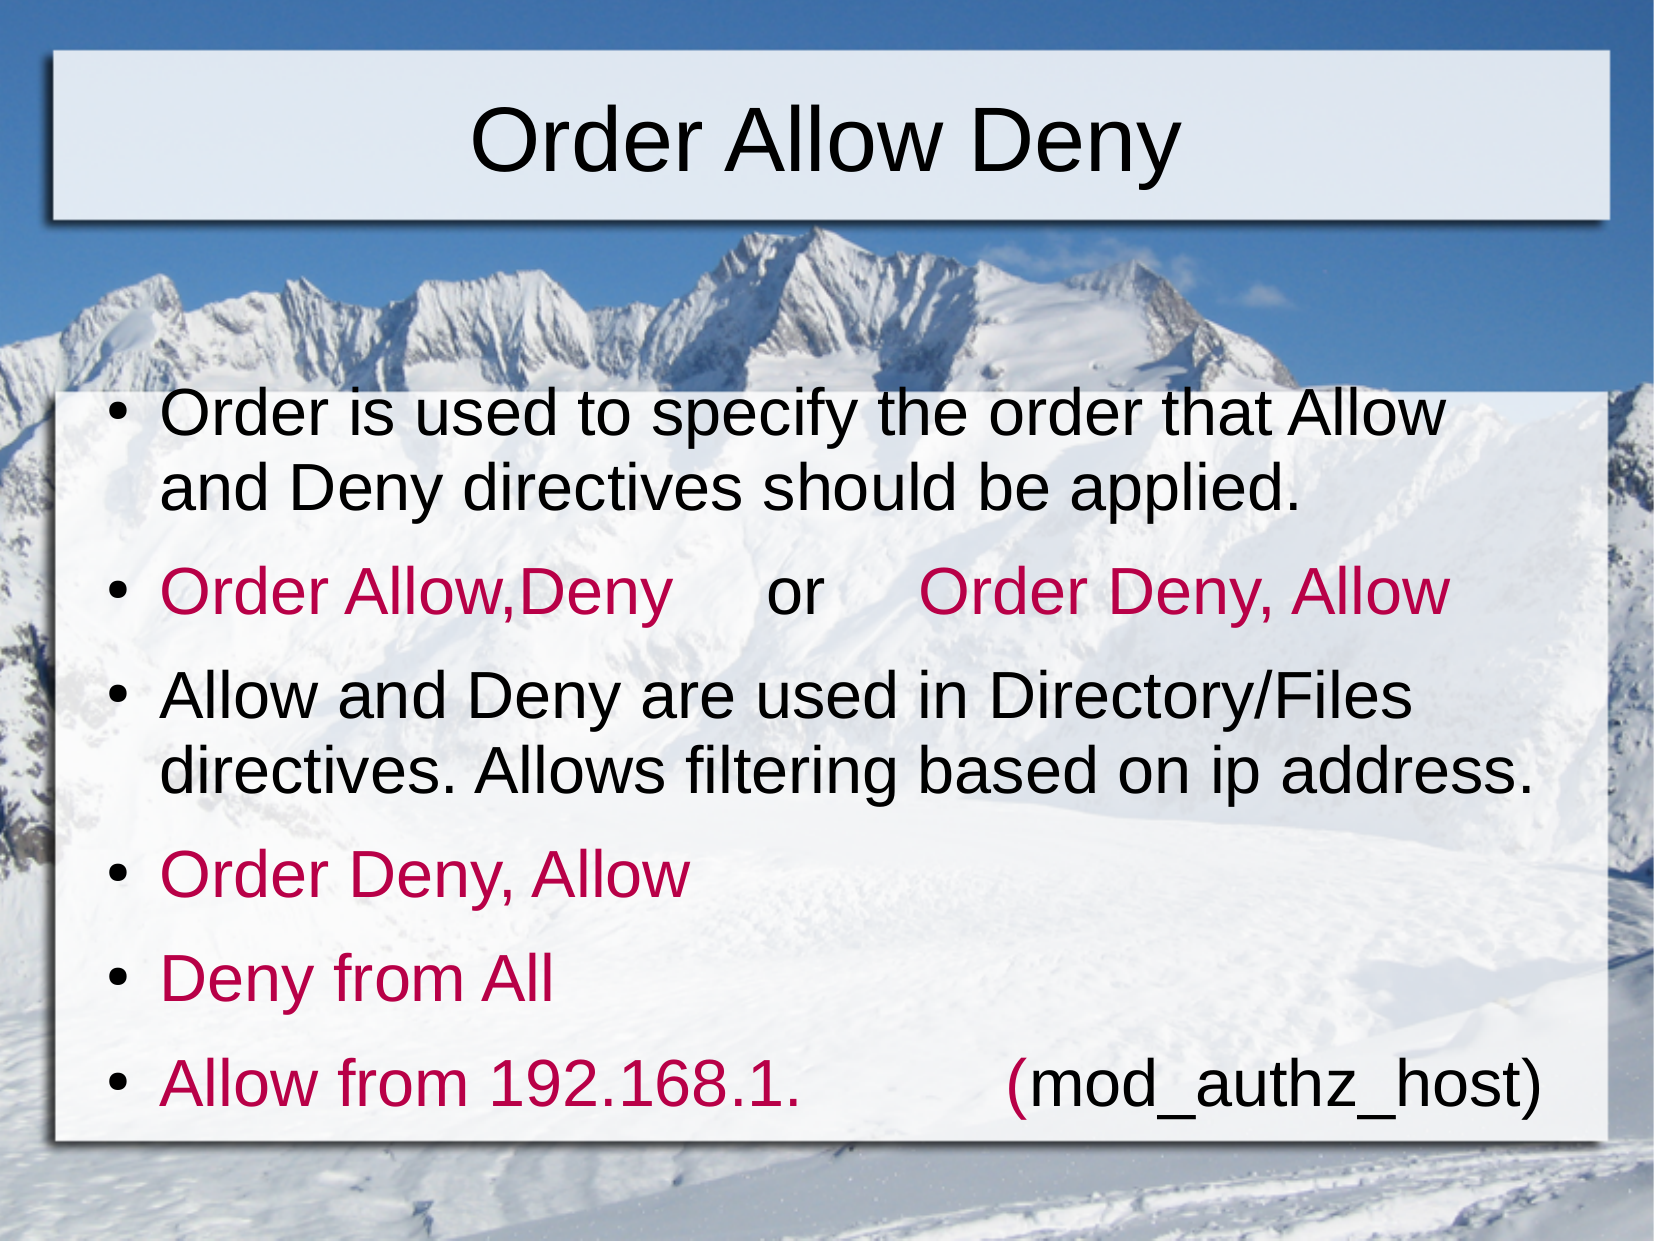

# Order Allow Deny
Order is used to specify the order that Allow and Deny directives should be applied.
Order Allow,Deny or Order Deny, Allow
Allow and Deny are used in Directory/Files directives. Allows filtering based on ip address.
Order Deny, Allow
Deny from All
Allow from 192.168.1. (mod_authz_host)